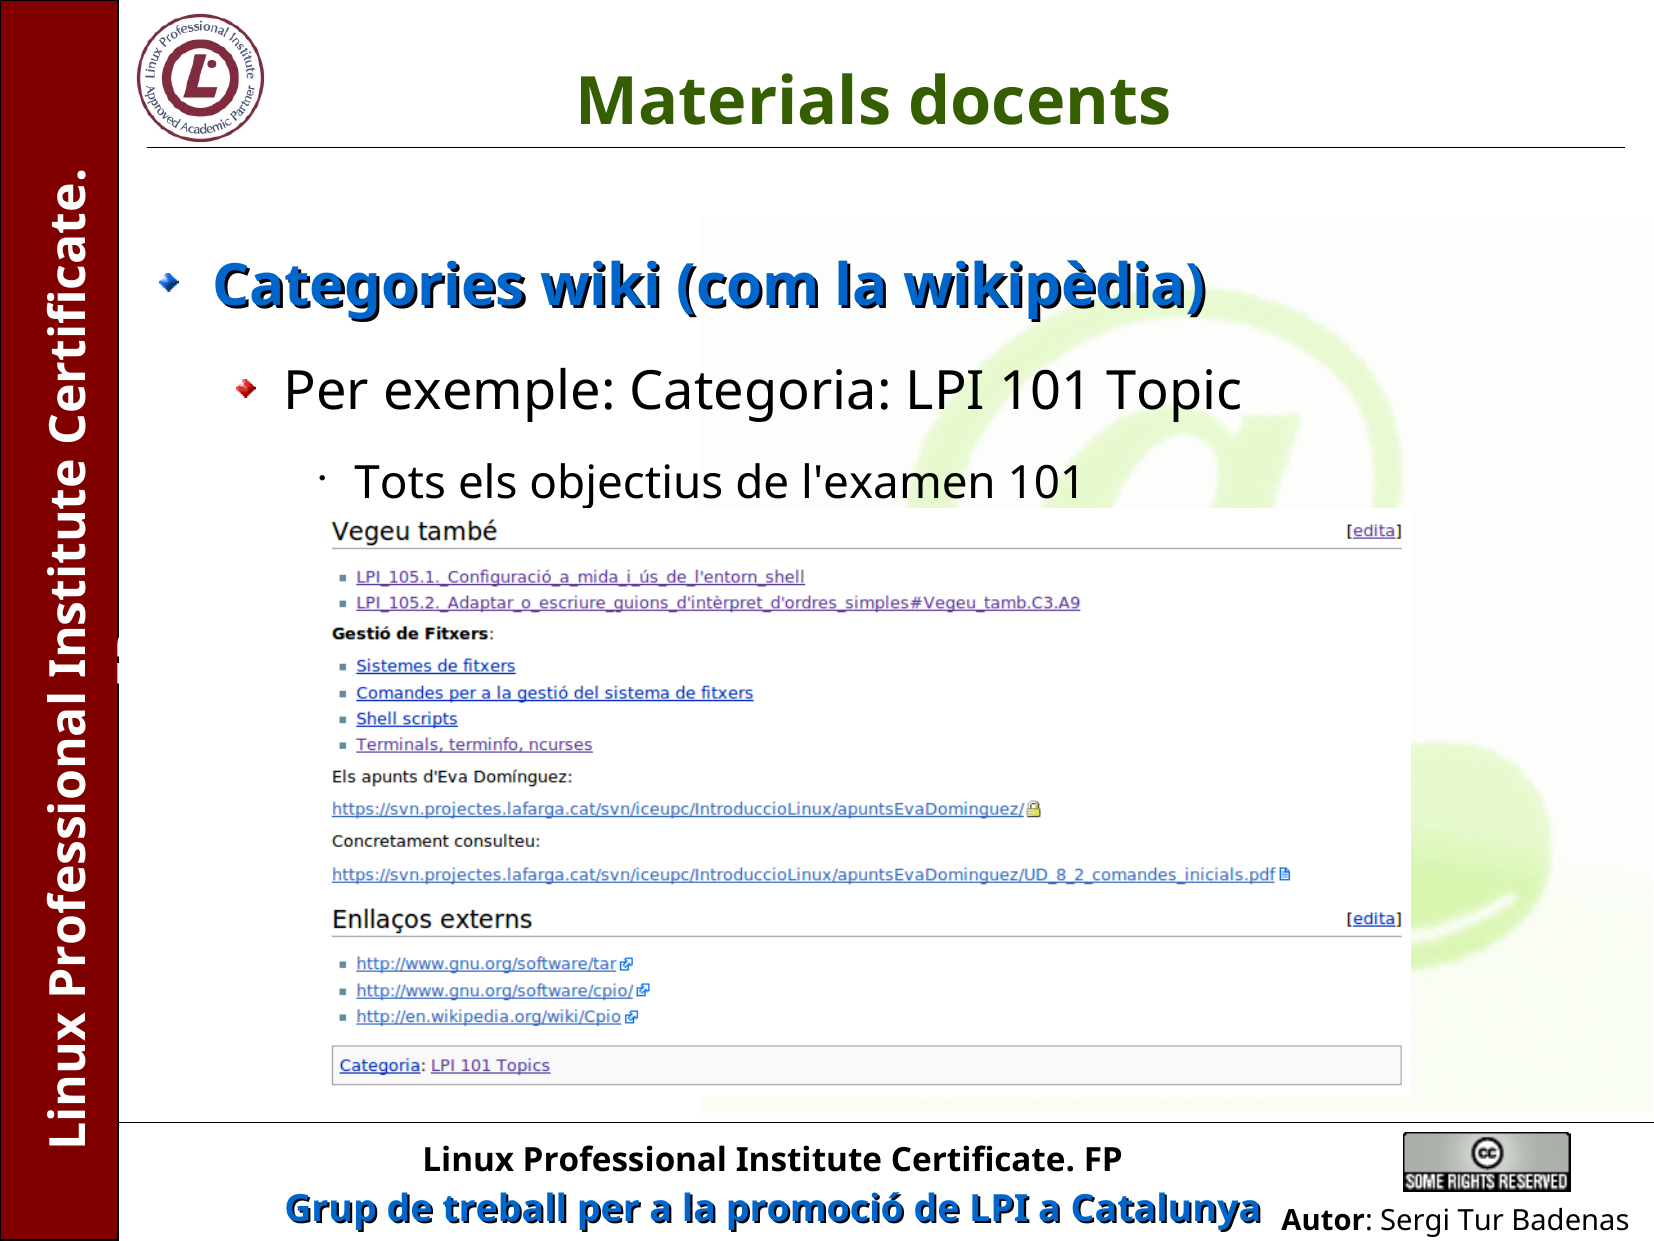

# Materials docents
Categories wiki (com la wikipèdia)
Per exemple: Categoria: LPI 101 Topic
Tots els objectius de l'examen 101